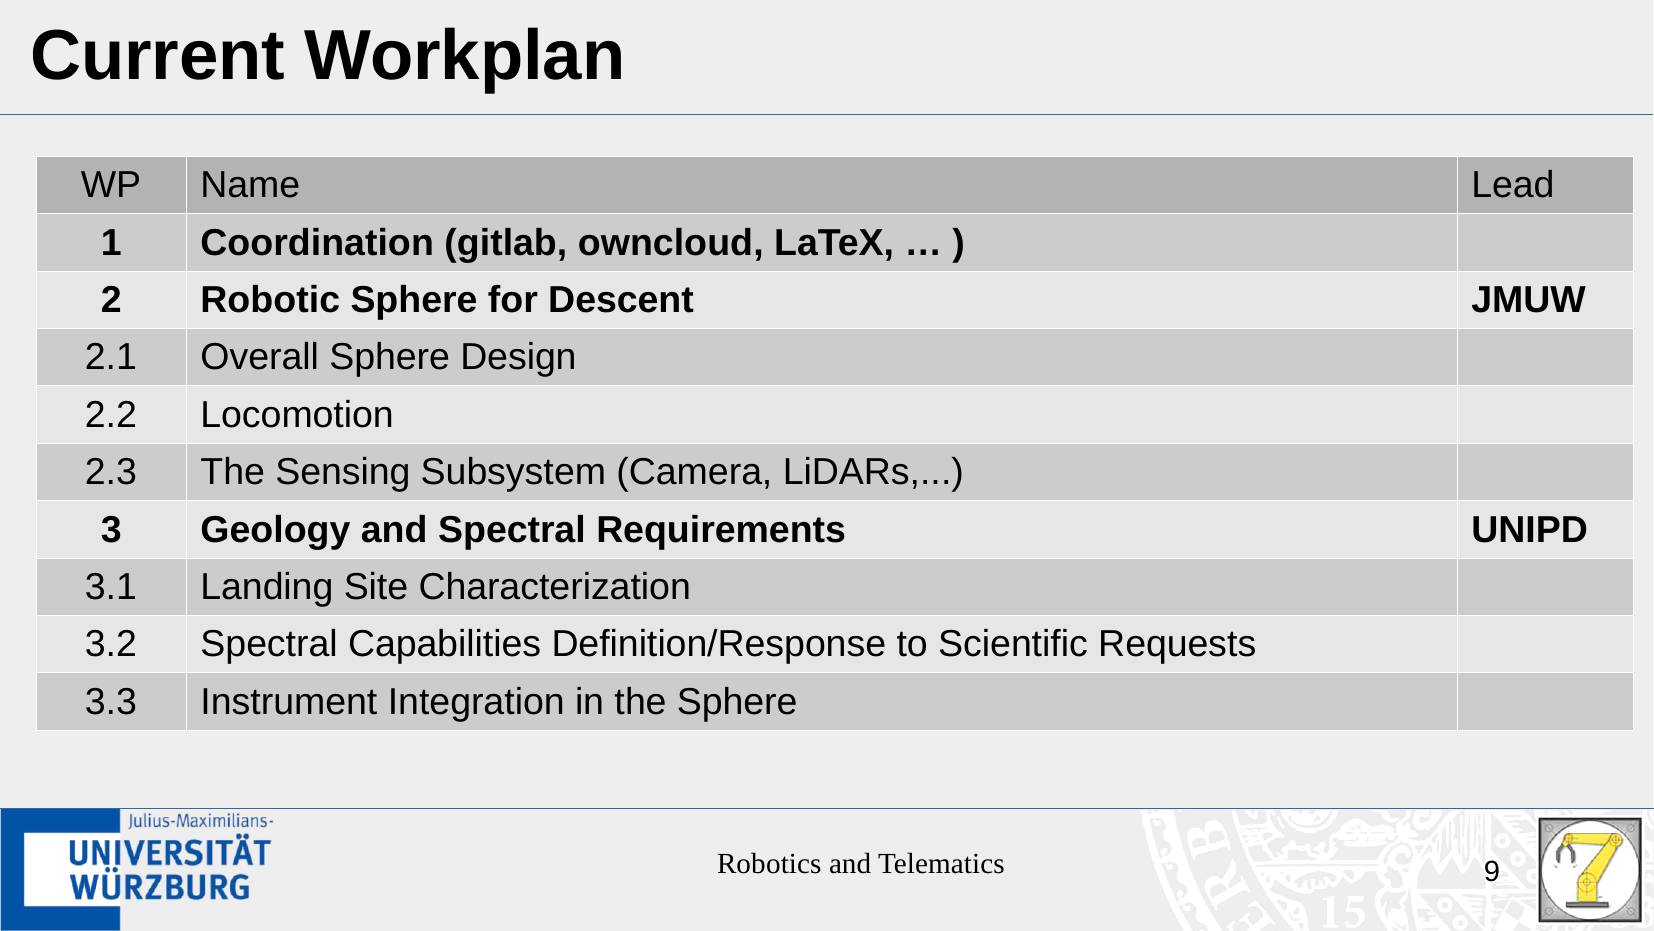

# Current Workplan
| WP | Name | Lead |
| --- | --- | --- |
| 1 | Coordination (gitlab, owncloud, LaTeX, … ) | |
| 2 | Robotic Sphere for Descent | JMUW |
| 2.1 | Overall Sphere Design | |
| 2.2 | Locomotion | |
| 2.3 | The Sensing Subsystem (Camera, LiDARs,...) | |
| 3 | Geology and Spectral Requirements | UNIPD |
| 3.1 | Landing Site Characterization | |
| 3.2 | Spectral Capabilities Definition/Response to Scientific Requests | |
| 3.3 | Instrument Integration in the Sphere | |